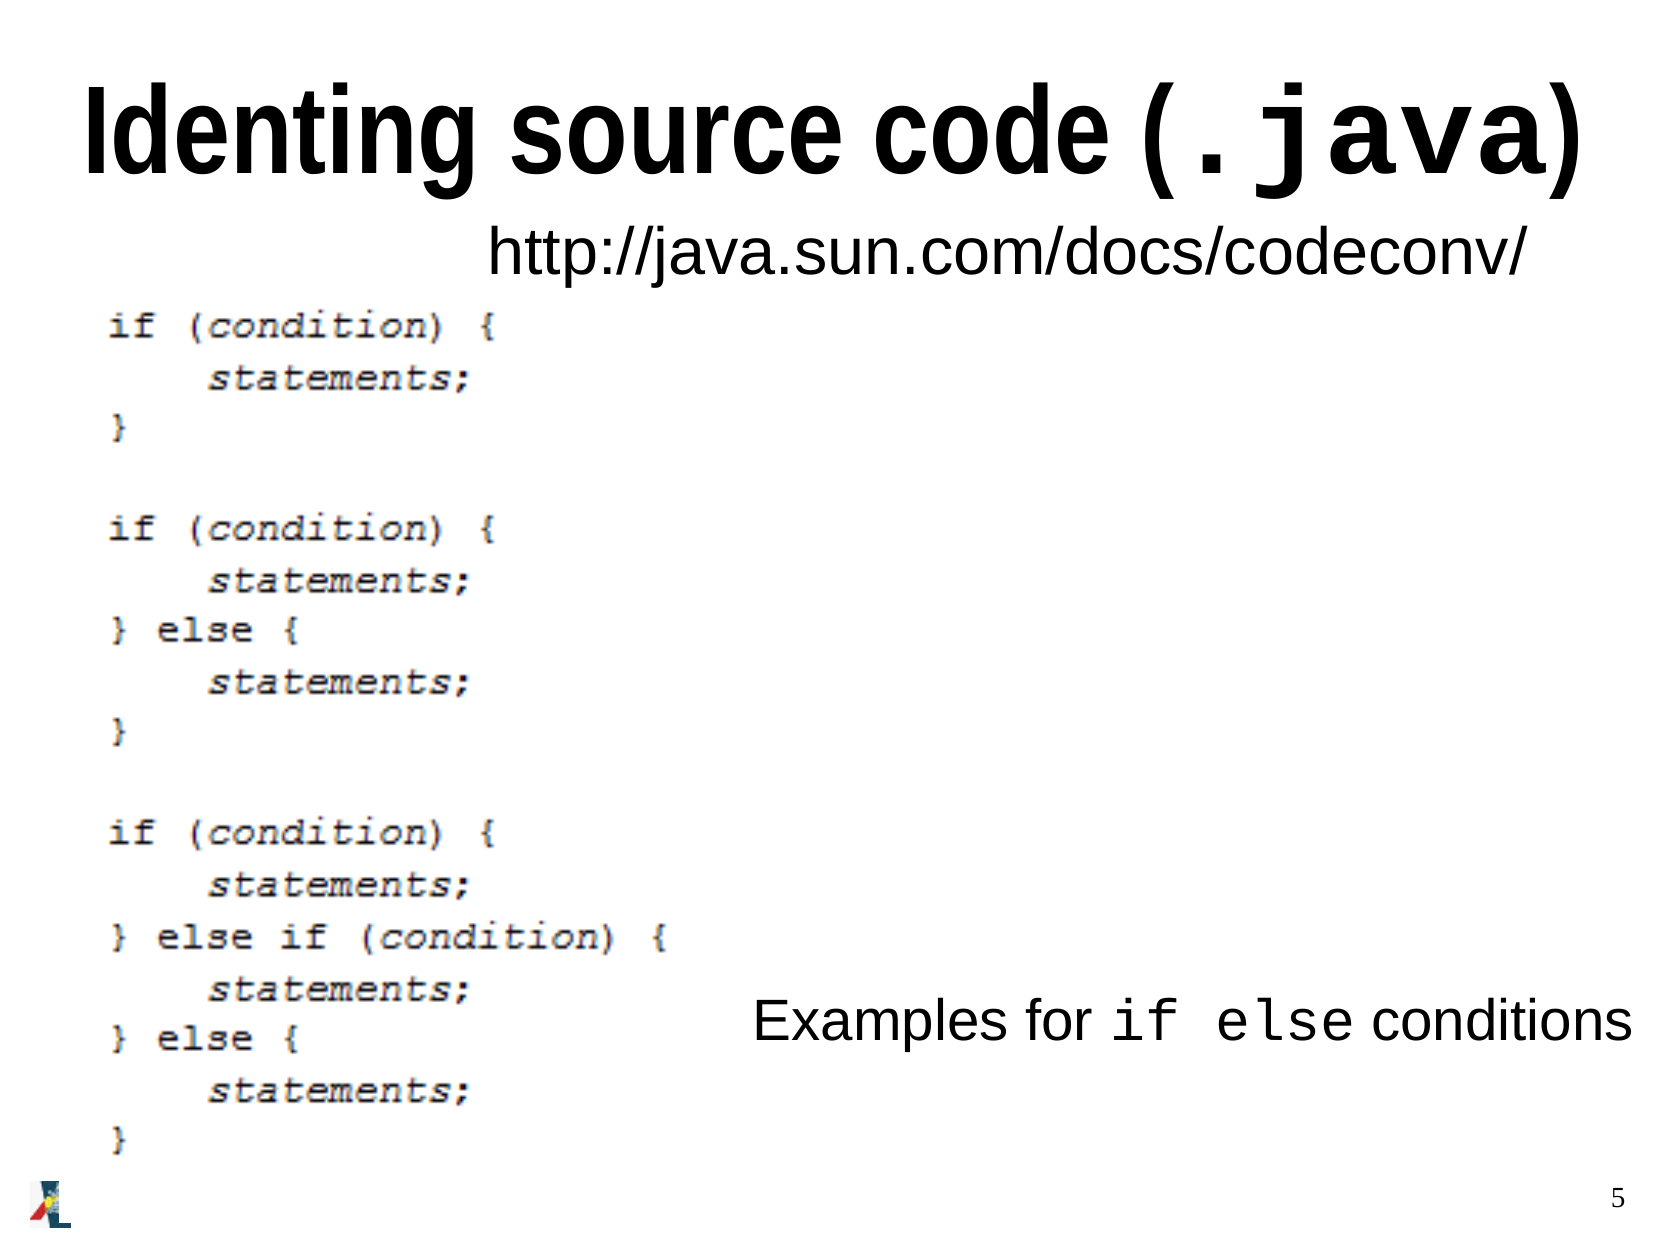

Identing source code (.java)
http://java.sun.com/docs/codeconv/
Examples for if else conditions